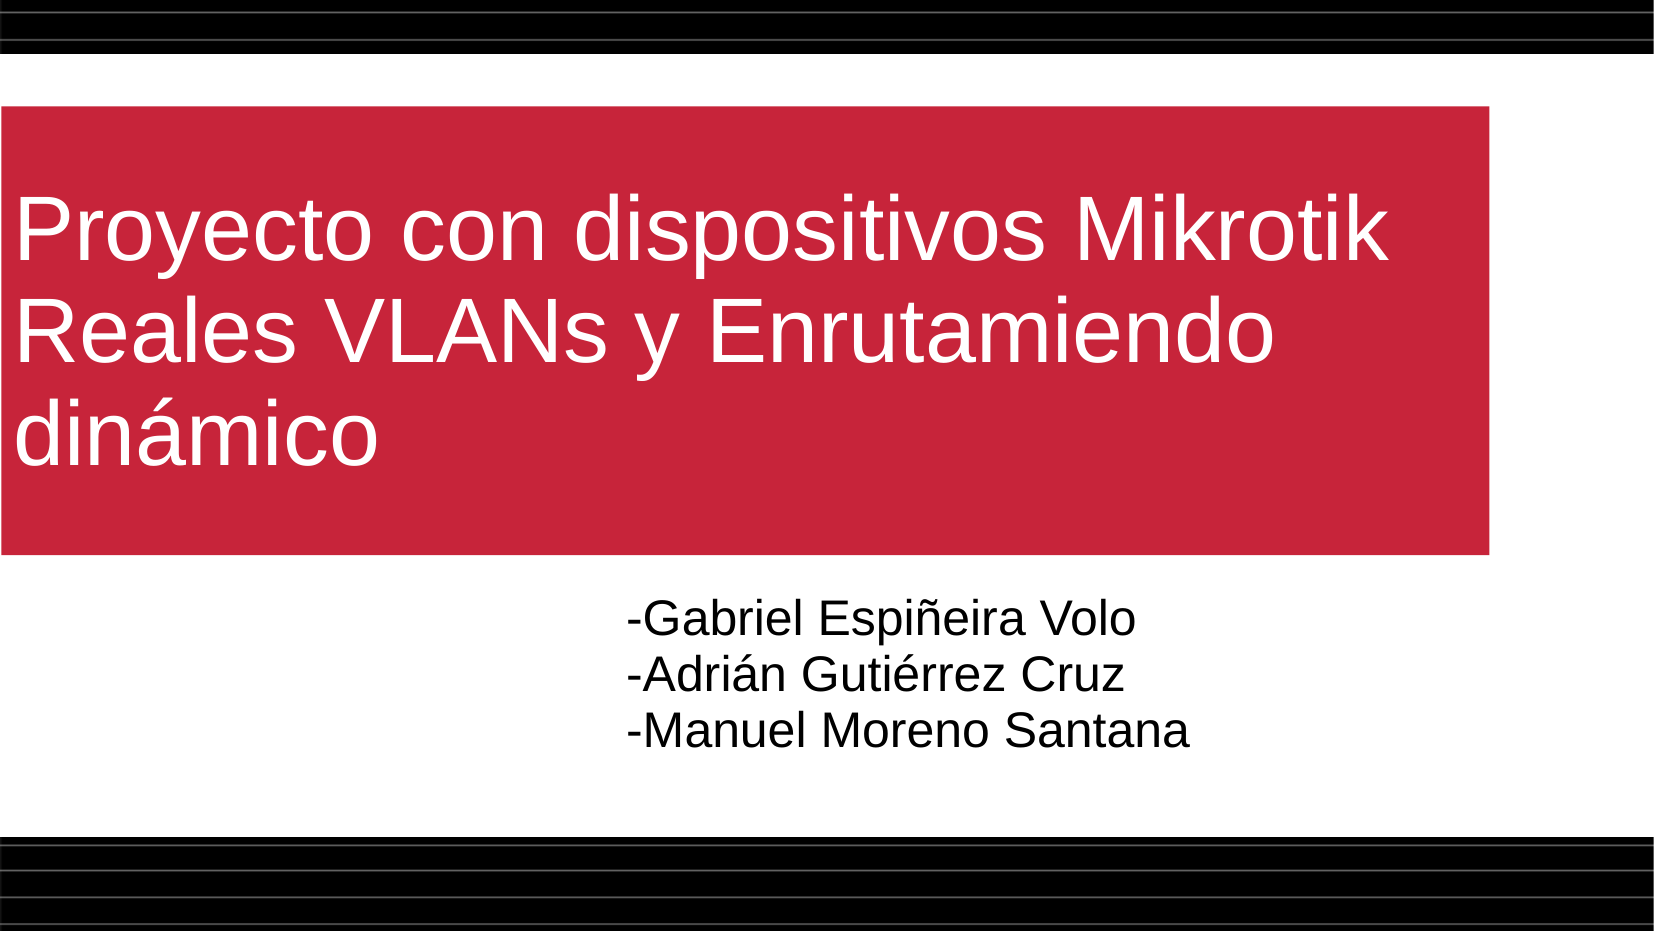

# Proyecto con dispositivos Mikrotik Reales VLANs y Enrutamiendo dinámico
-Gabriel Espiñeira Volo
-Adrián Gutiérrez Cruz
-Manuel Moreno Santana